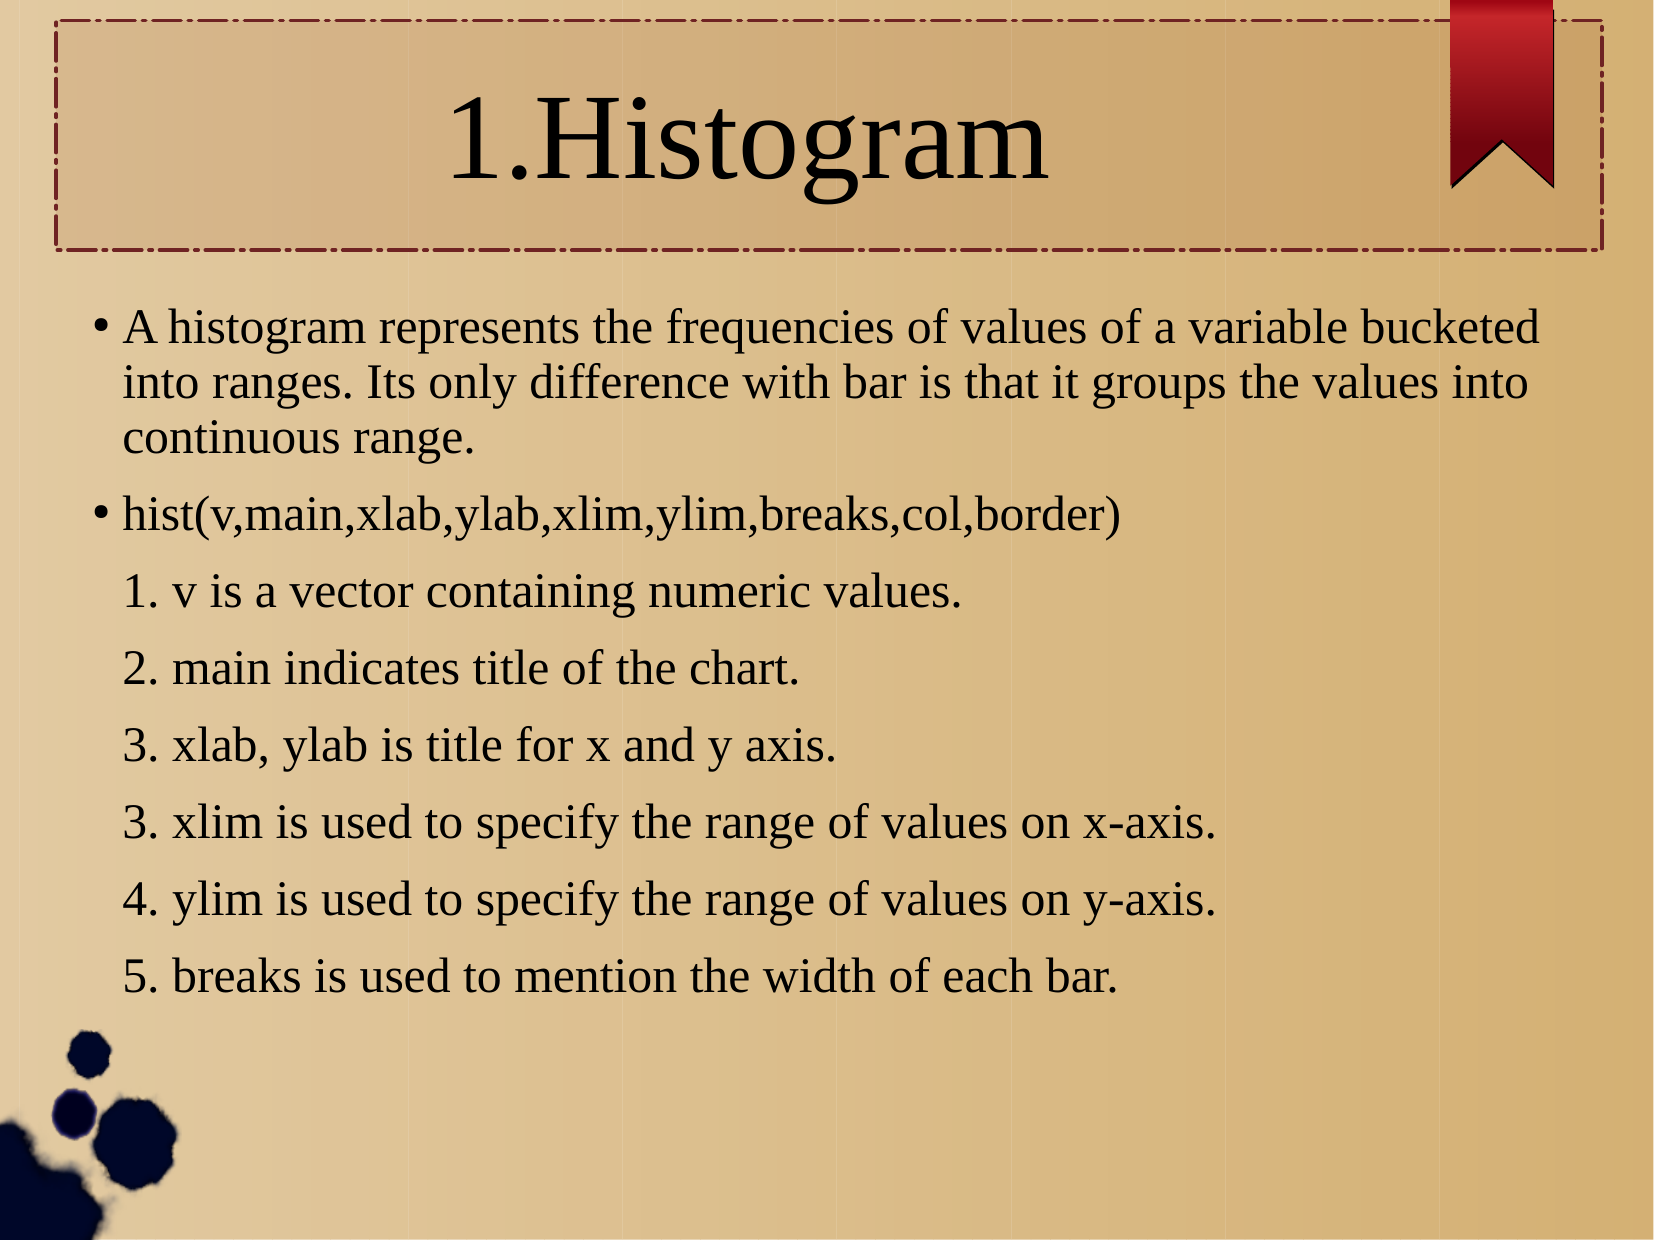

# 1.Histogram
A histogram represents the frequencies of values of a variable bucketed into ranges. Its only difference with bar is that it groups the values into continuous range.
hist(v,main,xlab,ylab,xlim,ylim,breaks,col,border)
1. v is a vector containing numeric values.
2. main indicates title of the chart.
3. xlab, ylab is title for x and y axis.
3. xlim is used to specify the range of values on x-axis.
4. ylim is used to specify the range of values on y-axis.
5. breaks is used to mention the width of each bar.